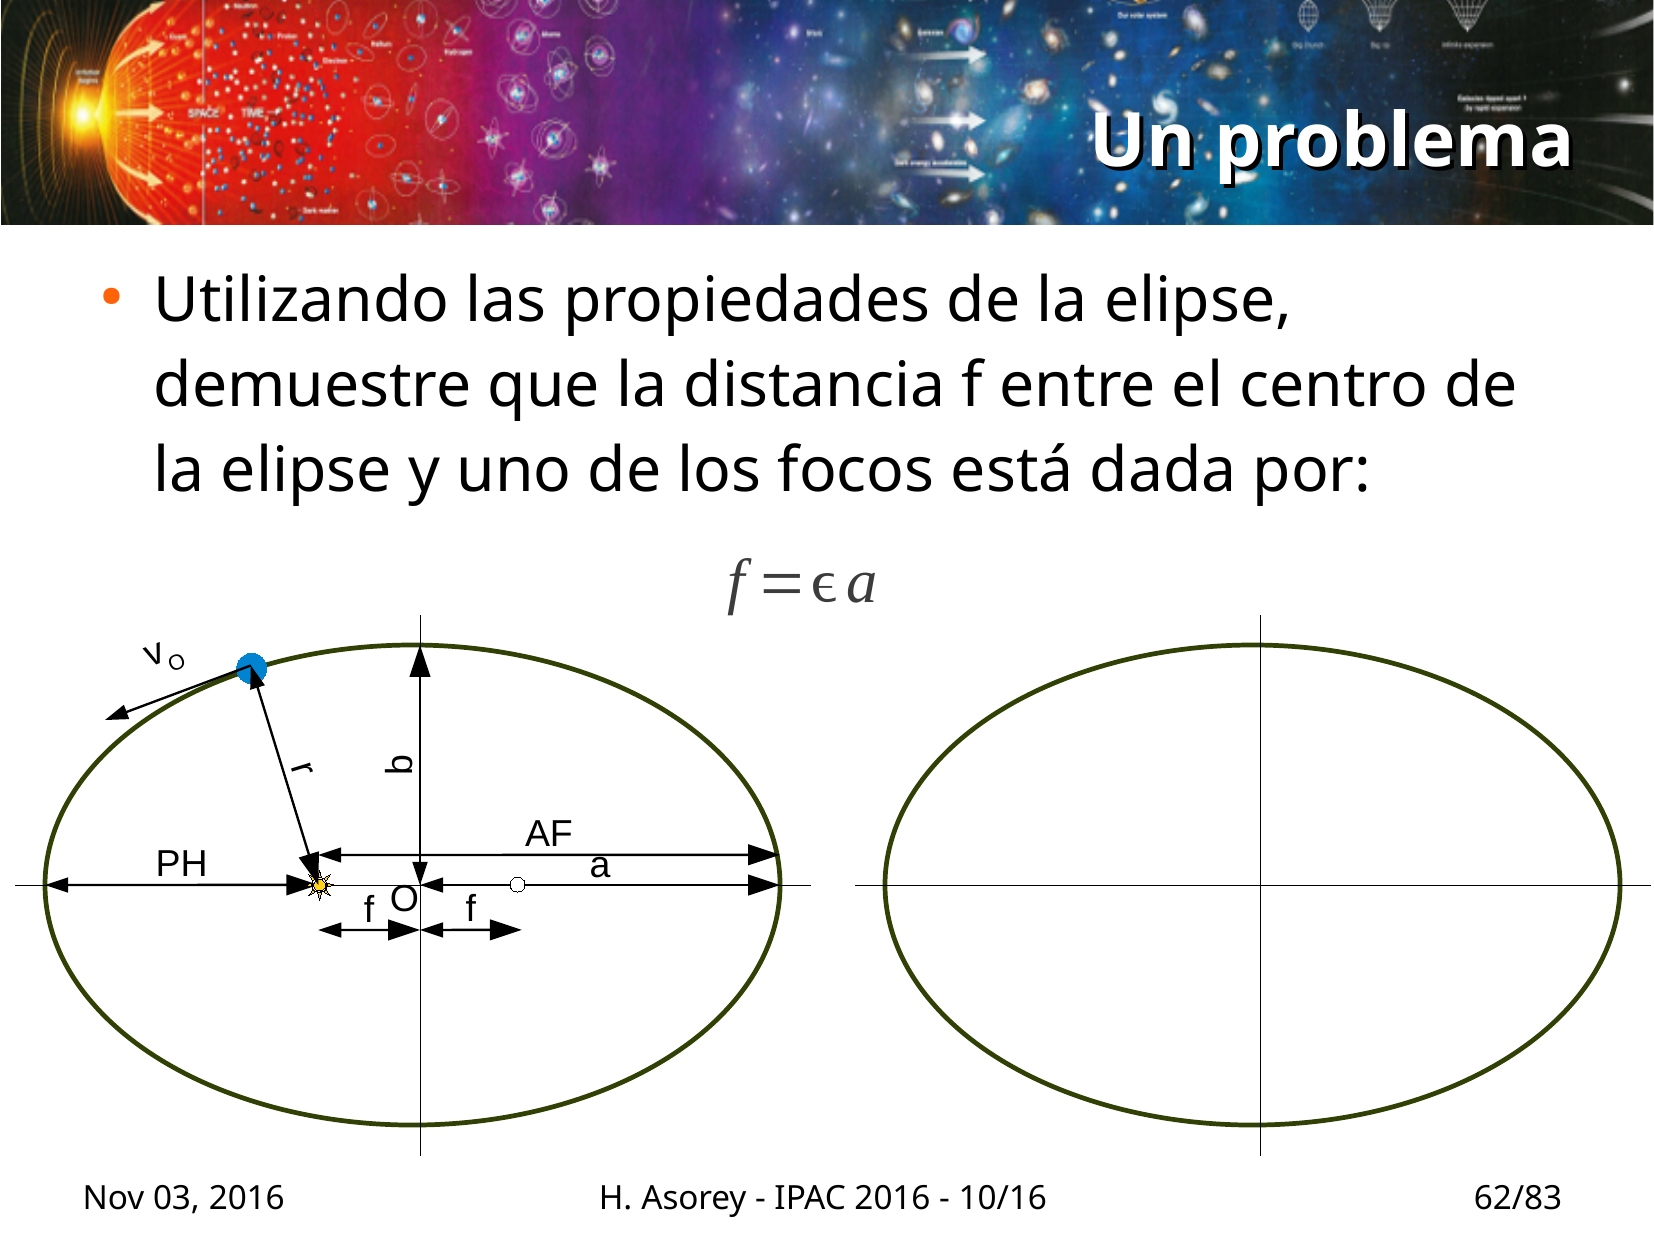

# Un problema
Utilizando las propiedades de la elipse, demuestre que la distancia f entre el centro de la elipse y uno de los focos está dada por:
b
vO
r
AF
O
PH
a
f
f
Nov 03, 2016
H. Asorey - IPAC 2016 - 10/16
62